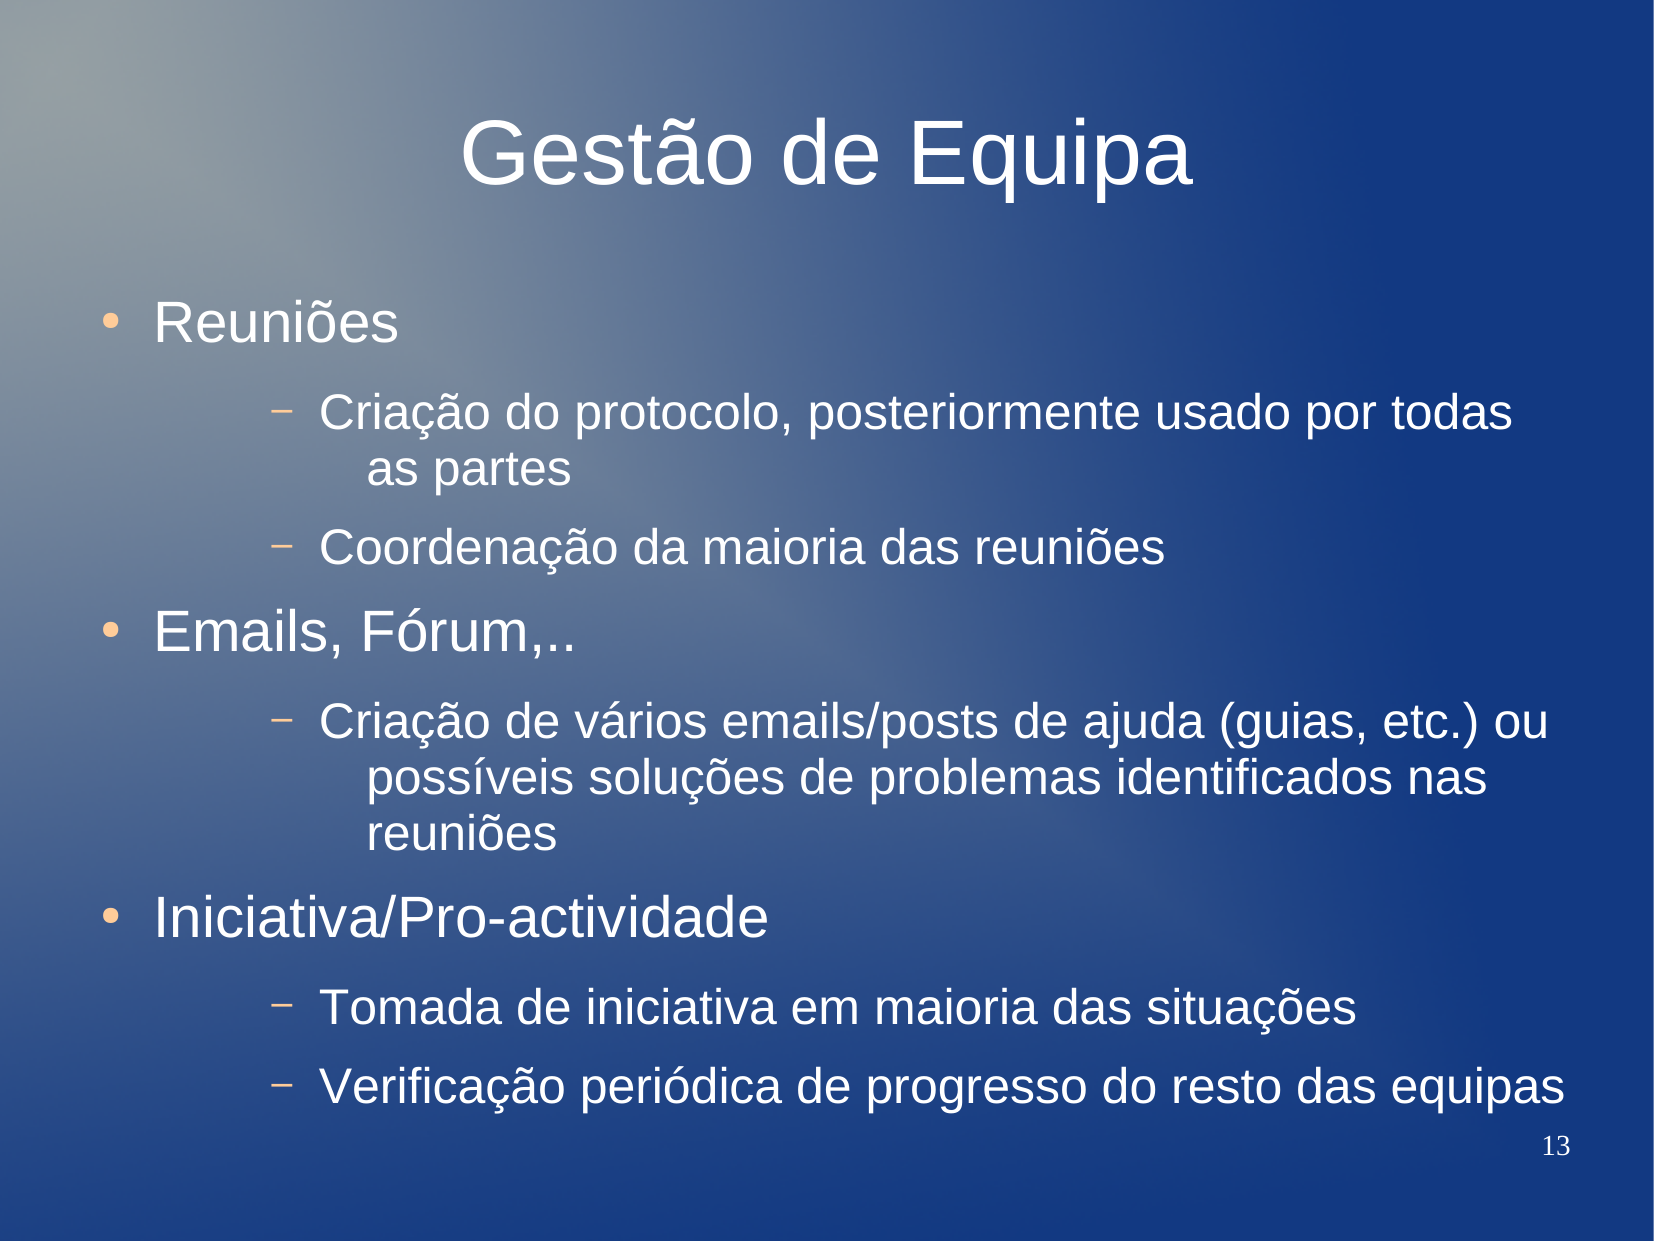

# Gestão de Equipa
Reuniões
Criação do protocolo, posteriormente usado por todas as partes
Coordenação da maioria das reuniões
Emails, Fórum,..
Criação de vários emails/posts de ajuda (guias, etc.) ou possíveis soluções de problemas identificados nas reuniões
Iniciativa/Pro-actividade
Tomada de iniciativa em maioria das situações
Verificação periódica de progresso do resto das equipas
13